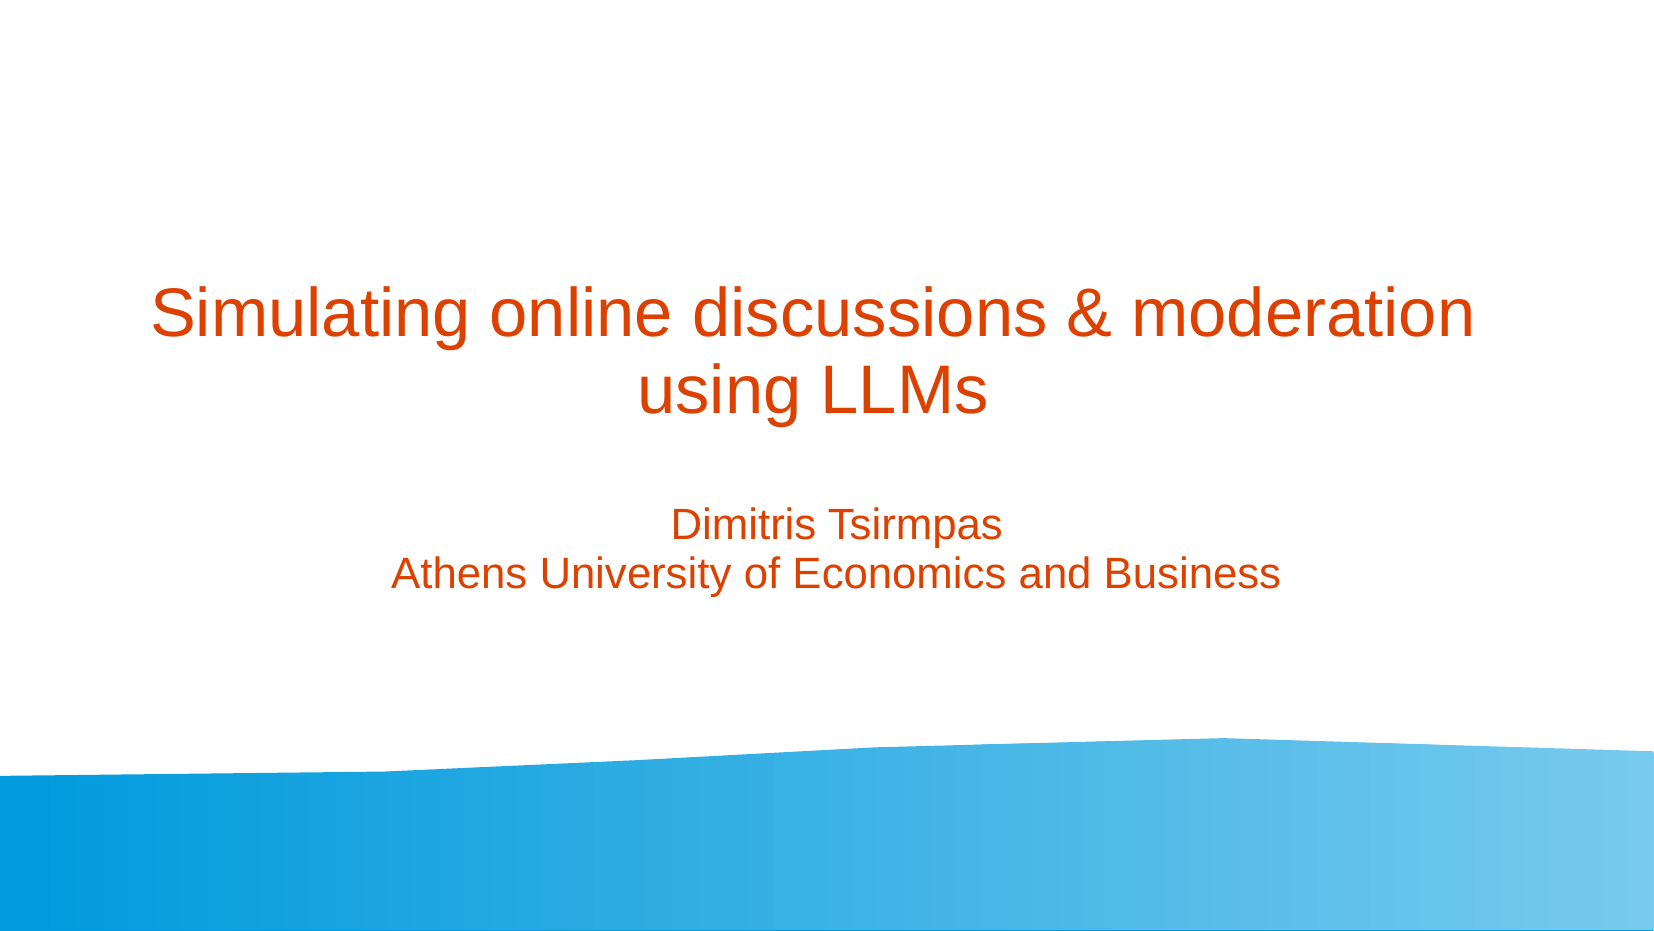

# Simulating online discussions & moderation using LLMs
Dimitris Tsirmpas
Athens University of Economics and Business